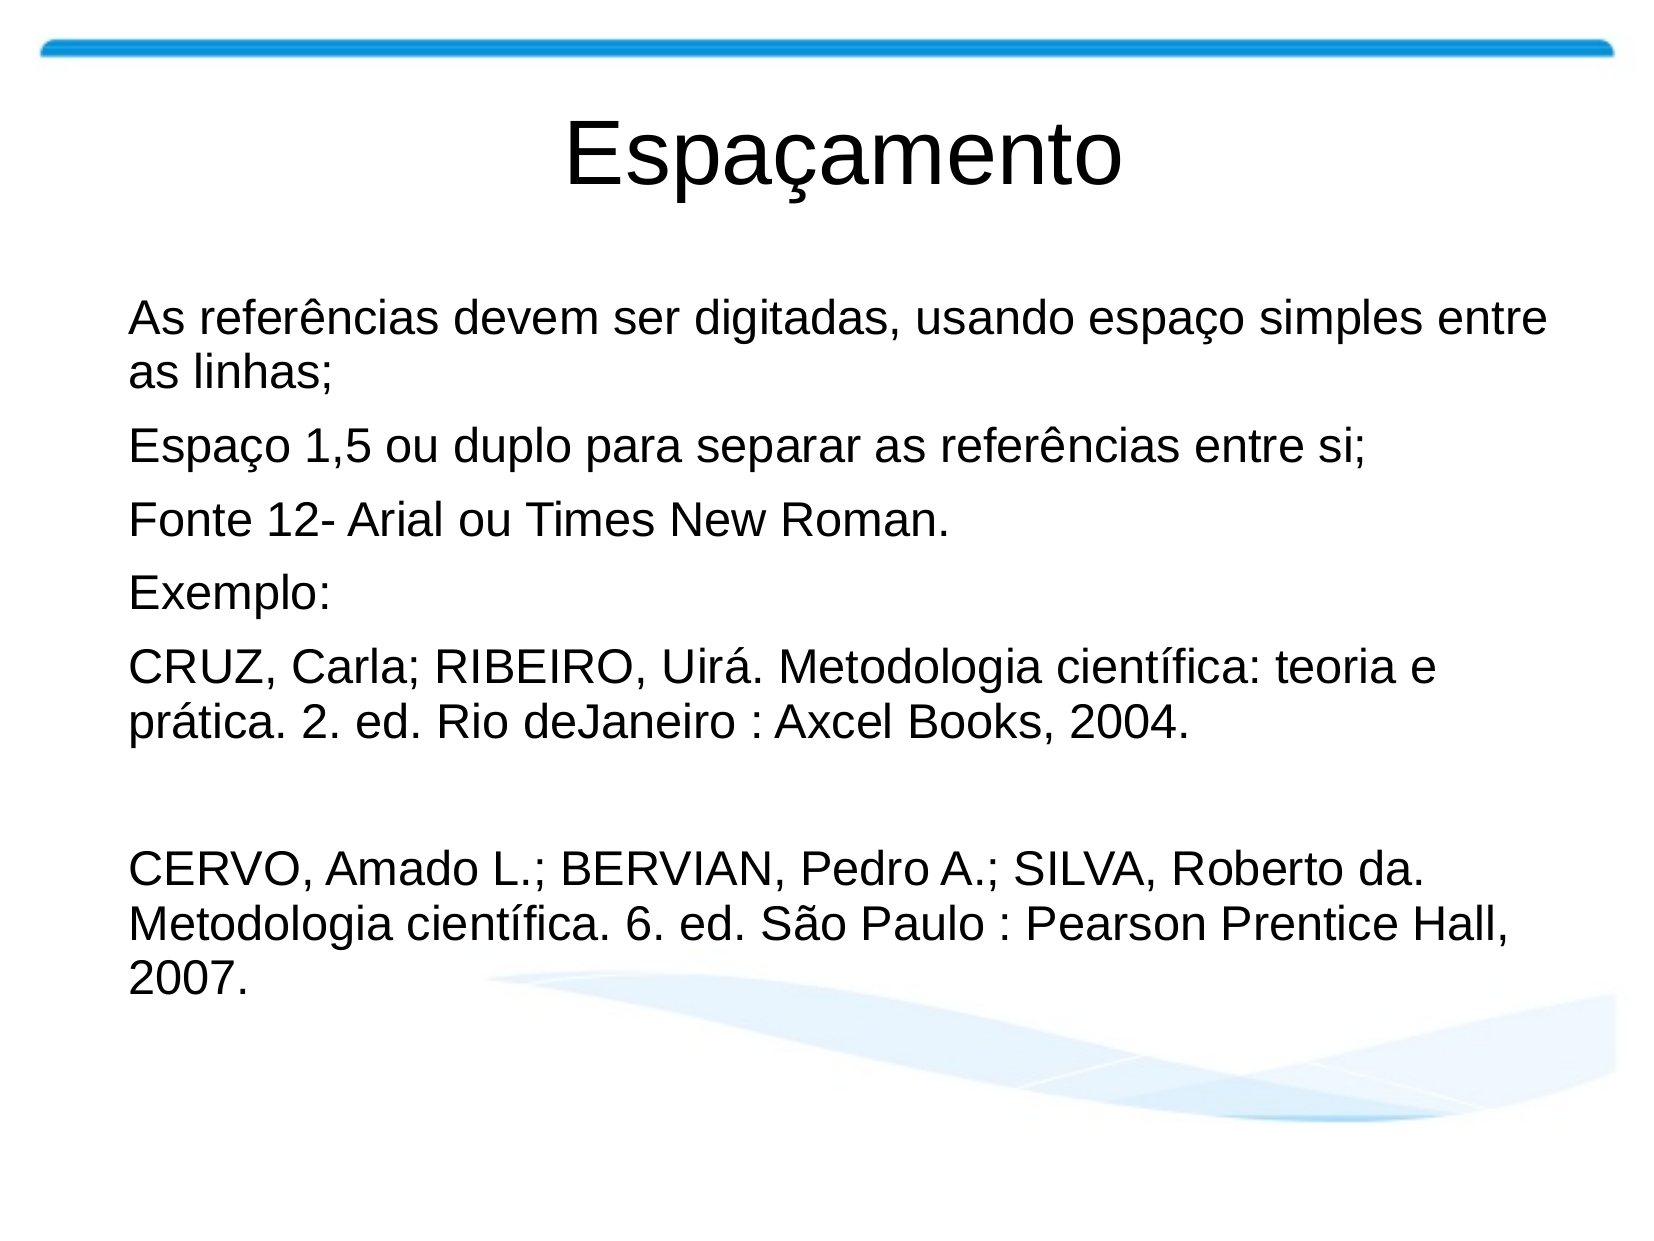

# Espaçamento
As referências devem ser digitadas, usando espaço simples entre as linhas;
Espaço 1,5 ou duplo para separar as referências entre si;
Fonte 12- Arial ou Times New Roman.
Exemplo:
CRUZ, Carla; RIBEIRO, Uirá. Metodologia científica: teoria e prática. 2. ed. Rio deJaneiro : Axcel Books, 2004.
CERVO, Amado L.; BERVIAN, Pedro A.; SILVA, Roberto da. Metodologia científica. 6. ed. São Paulo : Pearson Prentice Hall, 2007.